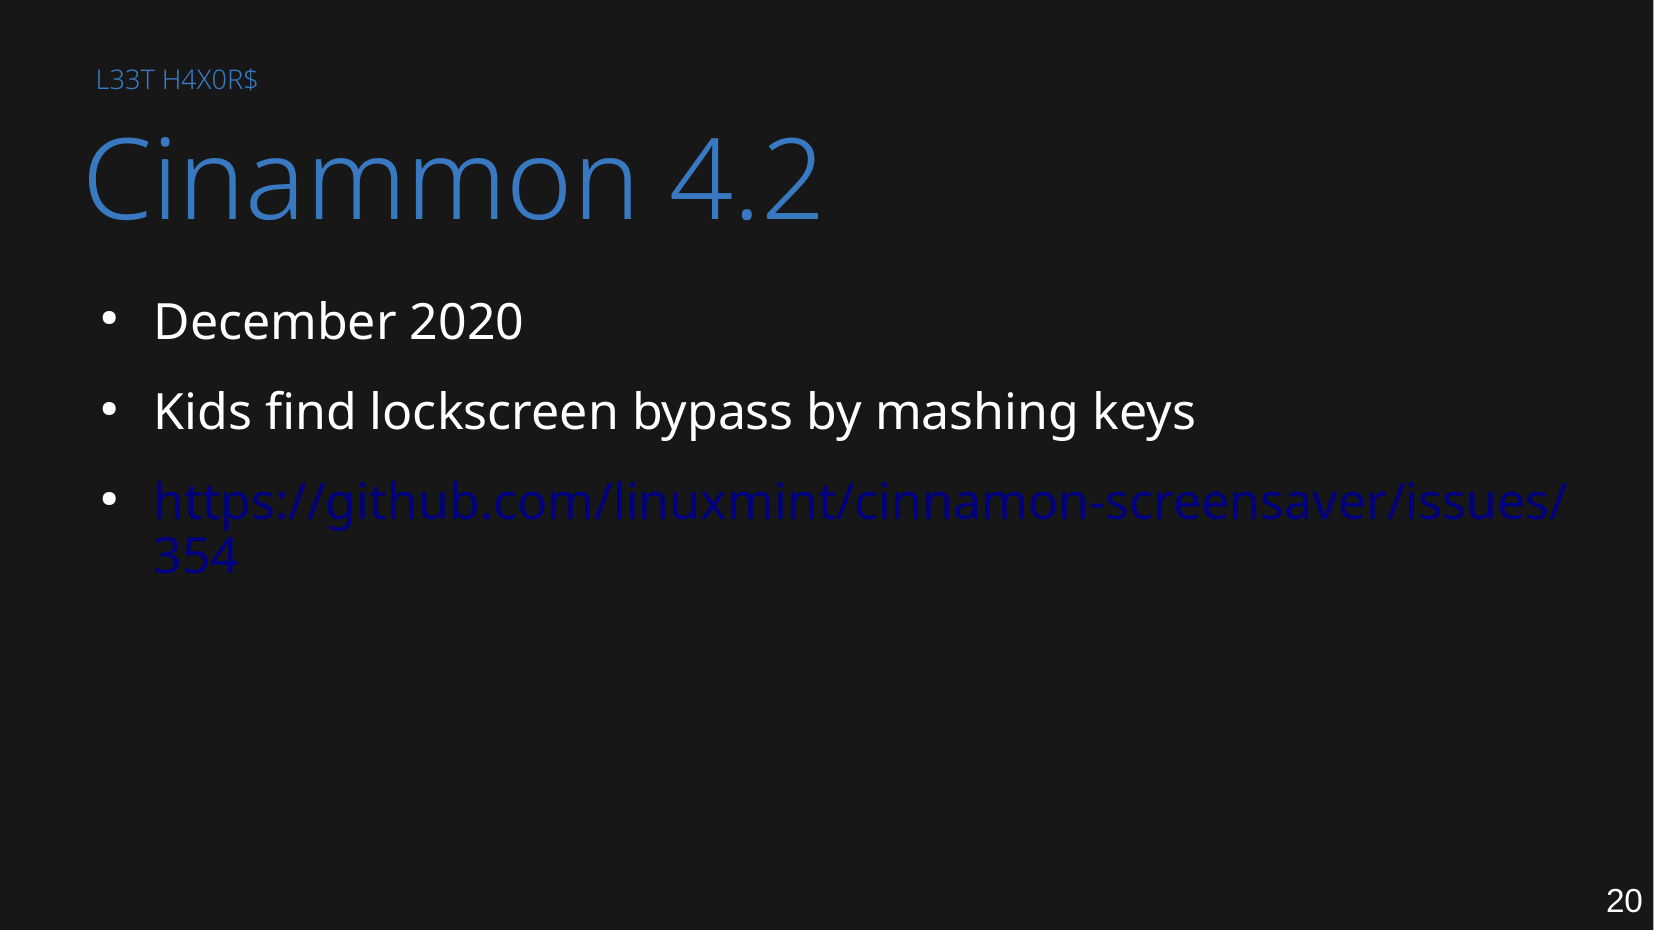

# Cinammon 4.2
L33T H4X0R$
December 2020
Kids find lockscreen bypass by mashing keys
https://github.com/linuxmint/cinnamon-screensaver/issues/354